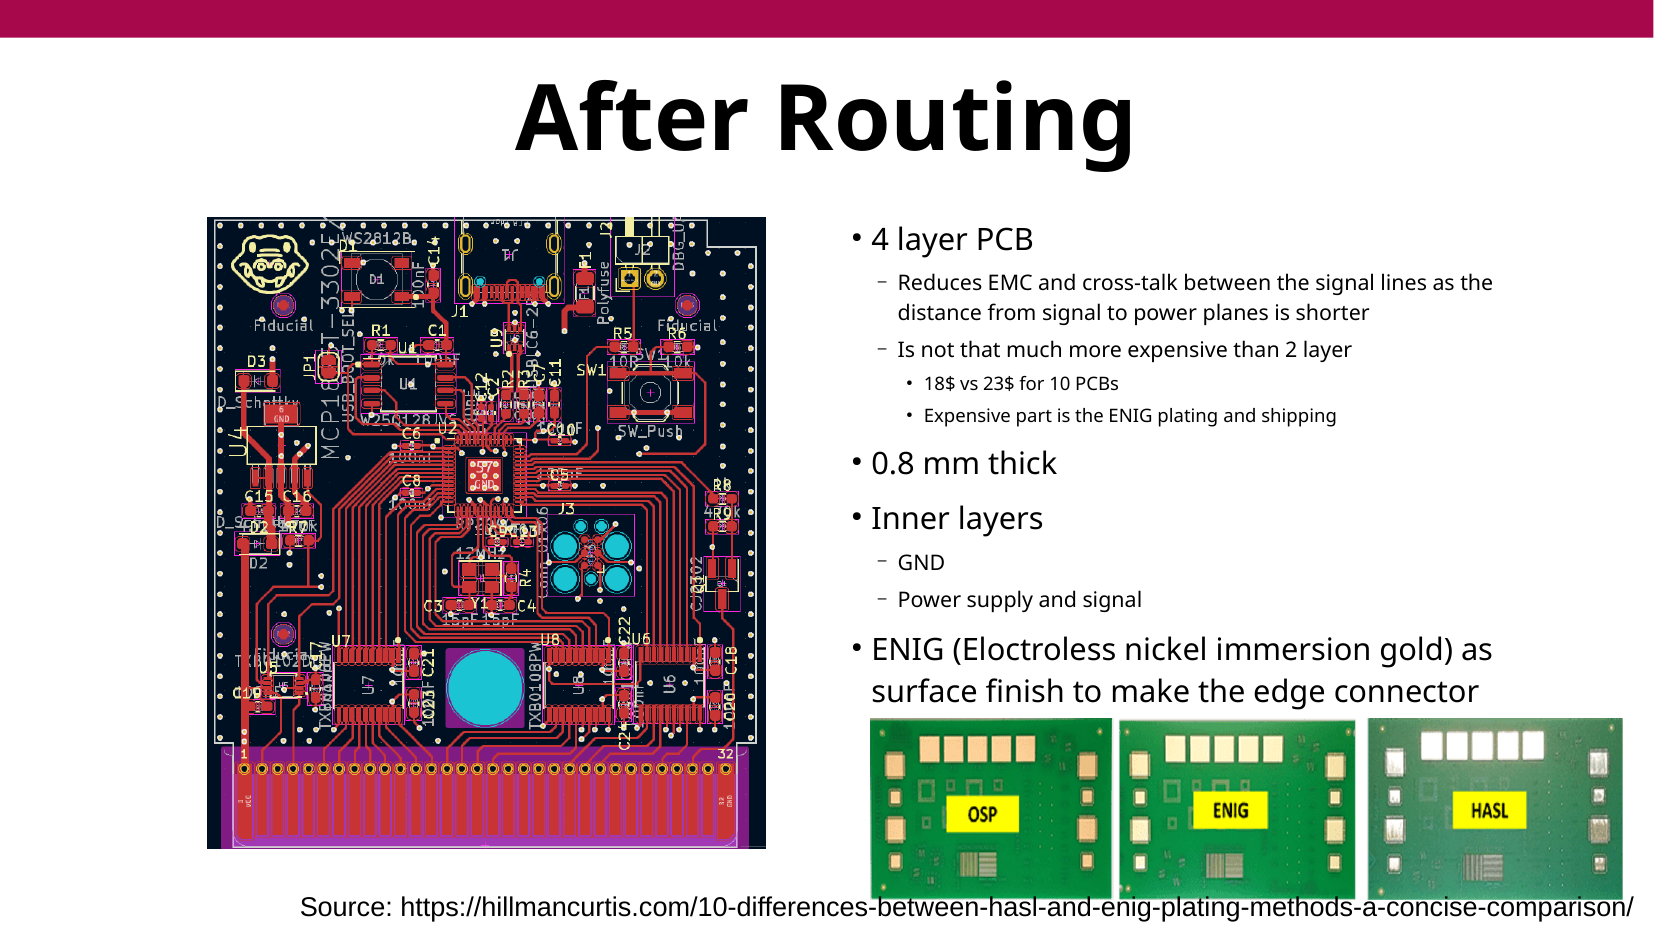

# After Routing
4 layer PCB
Reduces EMC and cross-talk between the signal lines as the distance from signal to power planes is shorter
Is not that much more expensive than 2 layer
18$ vs 23$ for 10 PCBs
Expensive part is the ENIG plating and shipping
0.8 mm thick
Inner layers
GND
Power supply and signal
ENIG (Eloctroless nickel immersion gold) as surface finish to make the edge connector longer lasting
Source: https://hillmancurtis.com/10-differences-between-hasl-and-enig-plating-methods-a-concise-comparison/